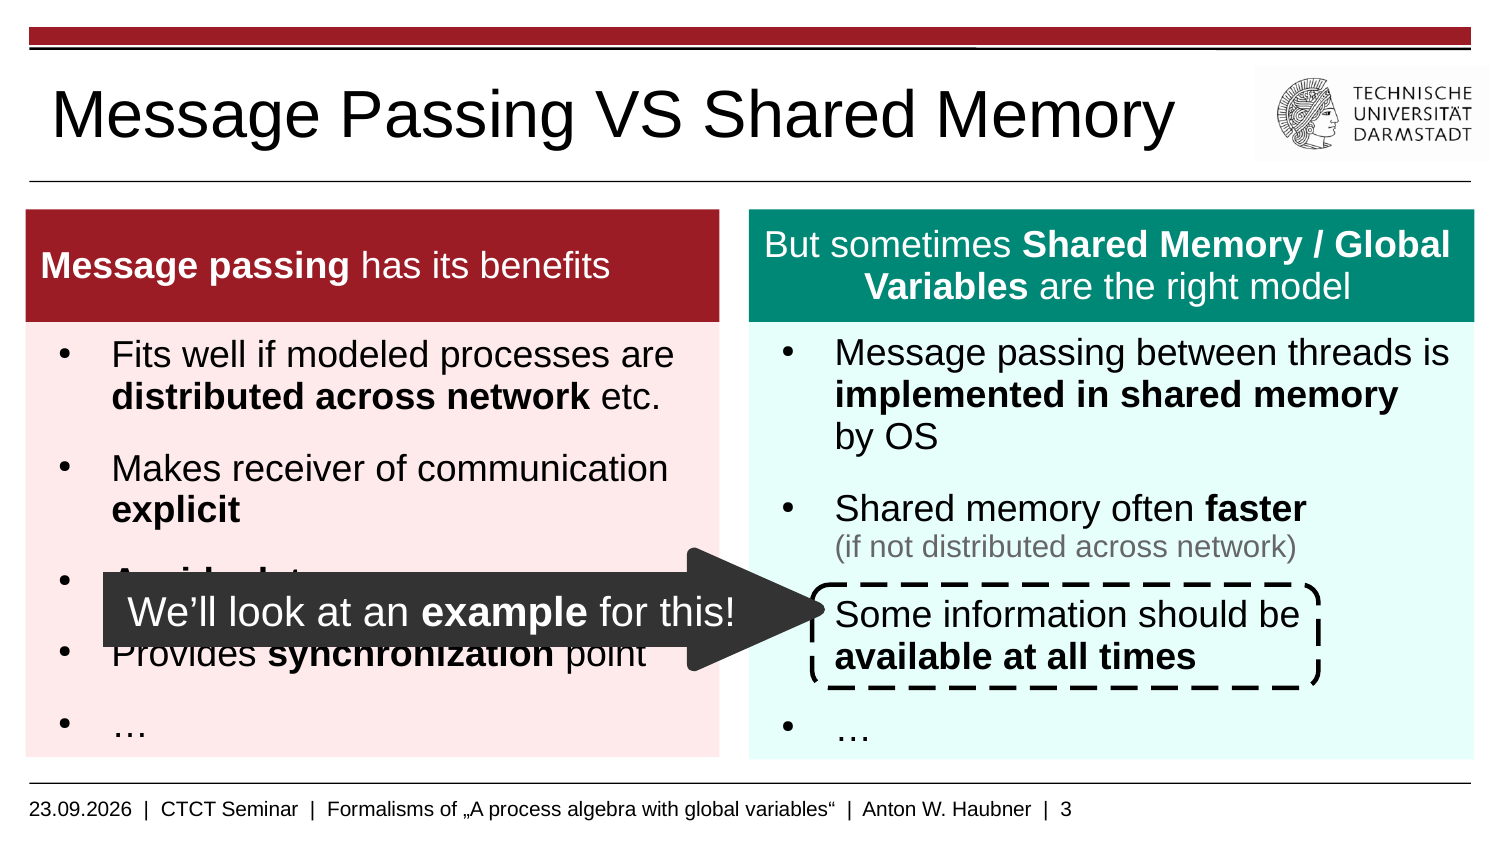

# Message Passing VS Shared Memory
But sometimes Shared Memory / Global Variables are the right model
Message passing has its benefits
Message passing between threads is implemented in shared memory
by OS
Shared memory often faster
(if not distributed across network)
Some information should be available at all times
…
Fits well if modeled processes are distributed across network etc.
Makes receiver of communication explicit
Avoids data races
Provides synchronization point
…
We’ll look at an example for this!